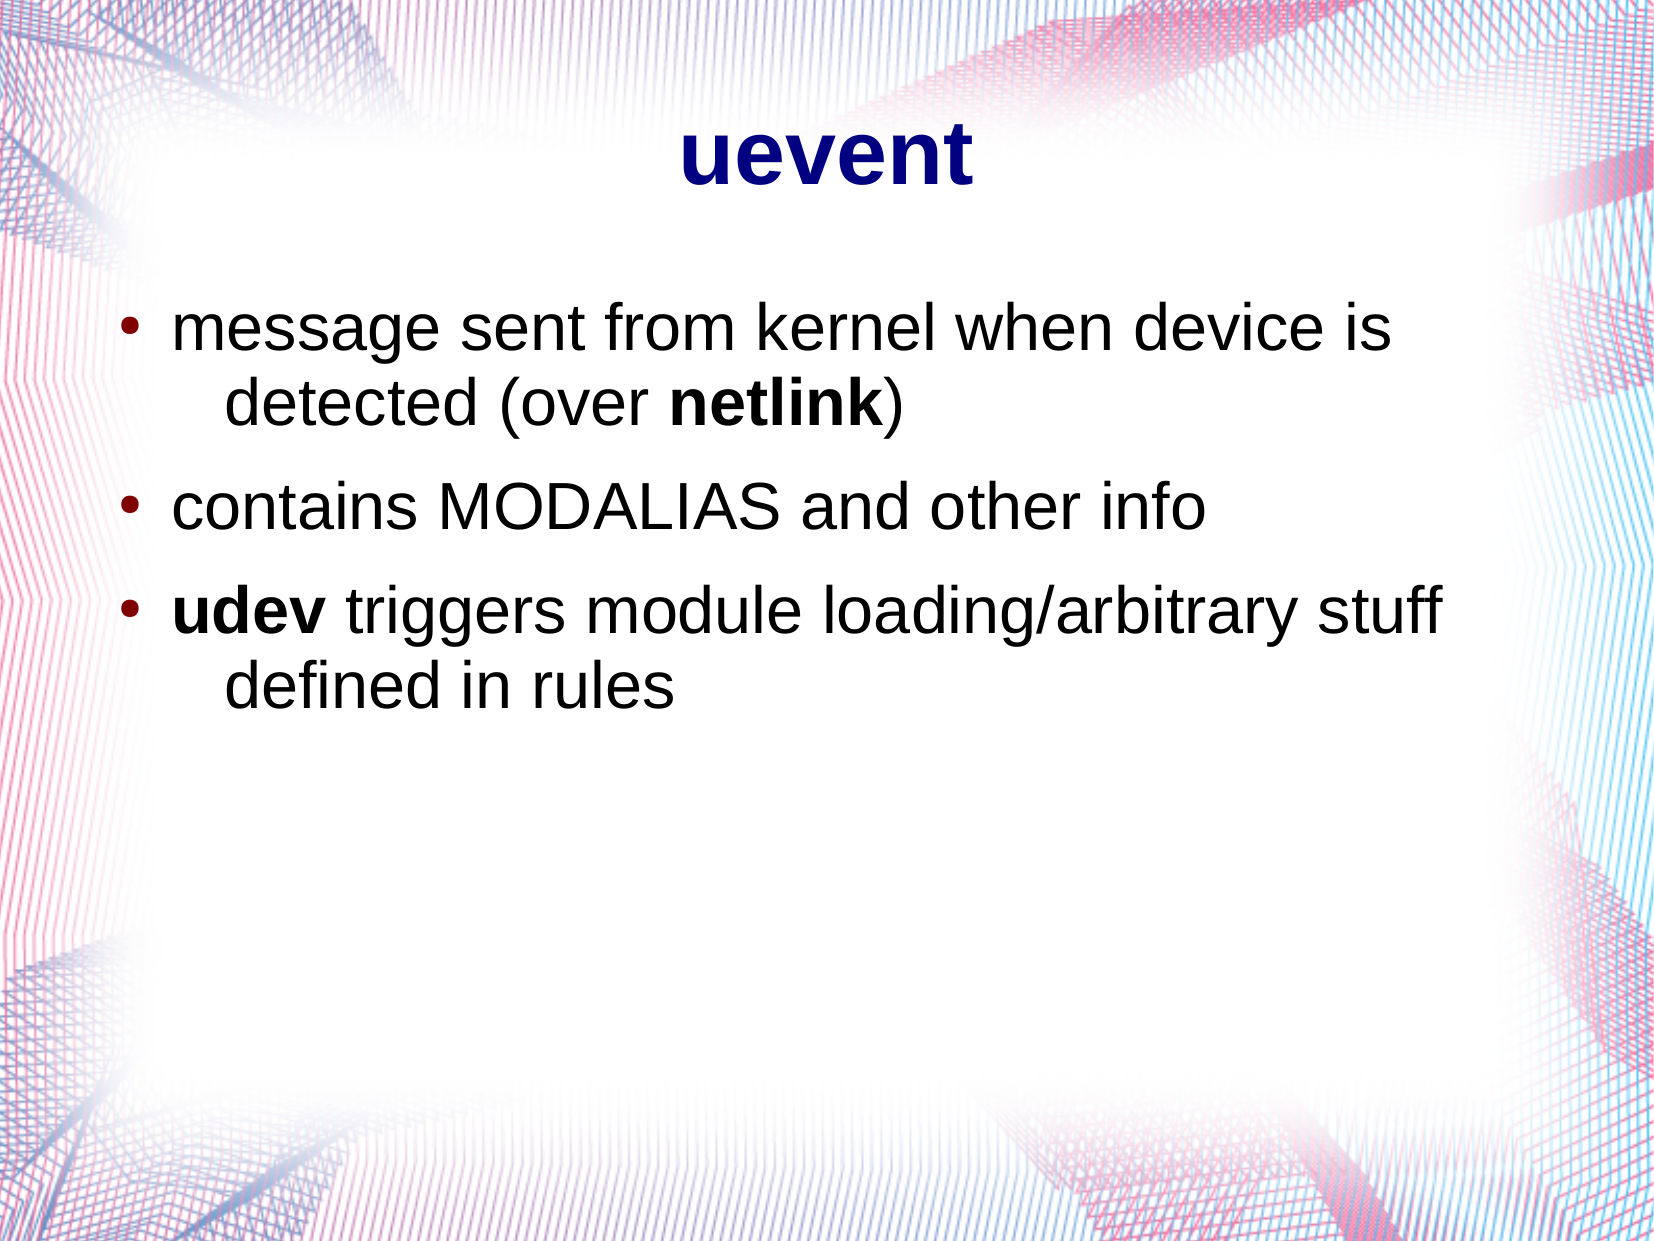

# uevent
message sent from kernel when device is detected (over netlink)
contains MODALIAS and other info
udev triggers module loading/arbitrary stuff defined in rules